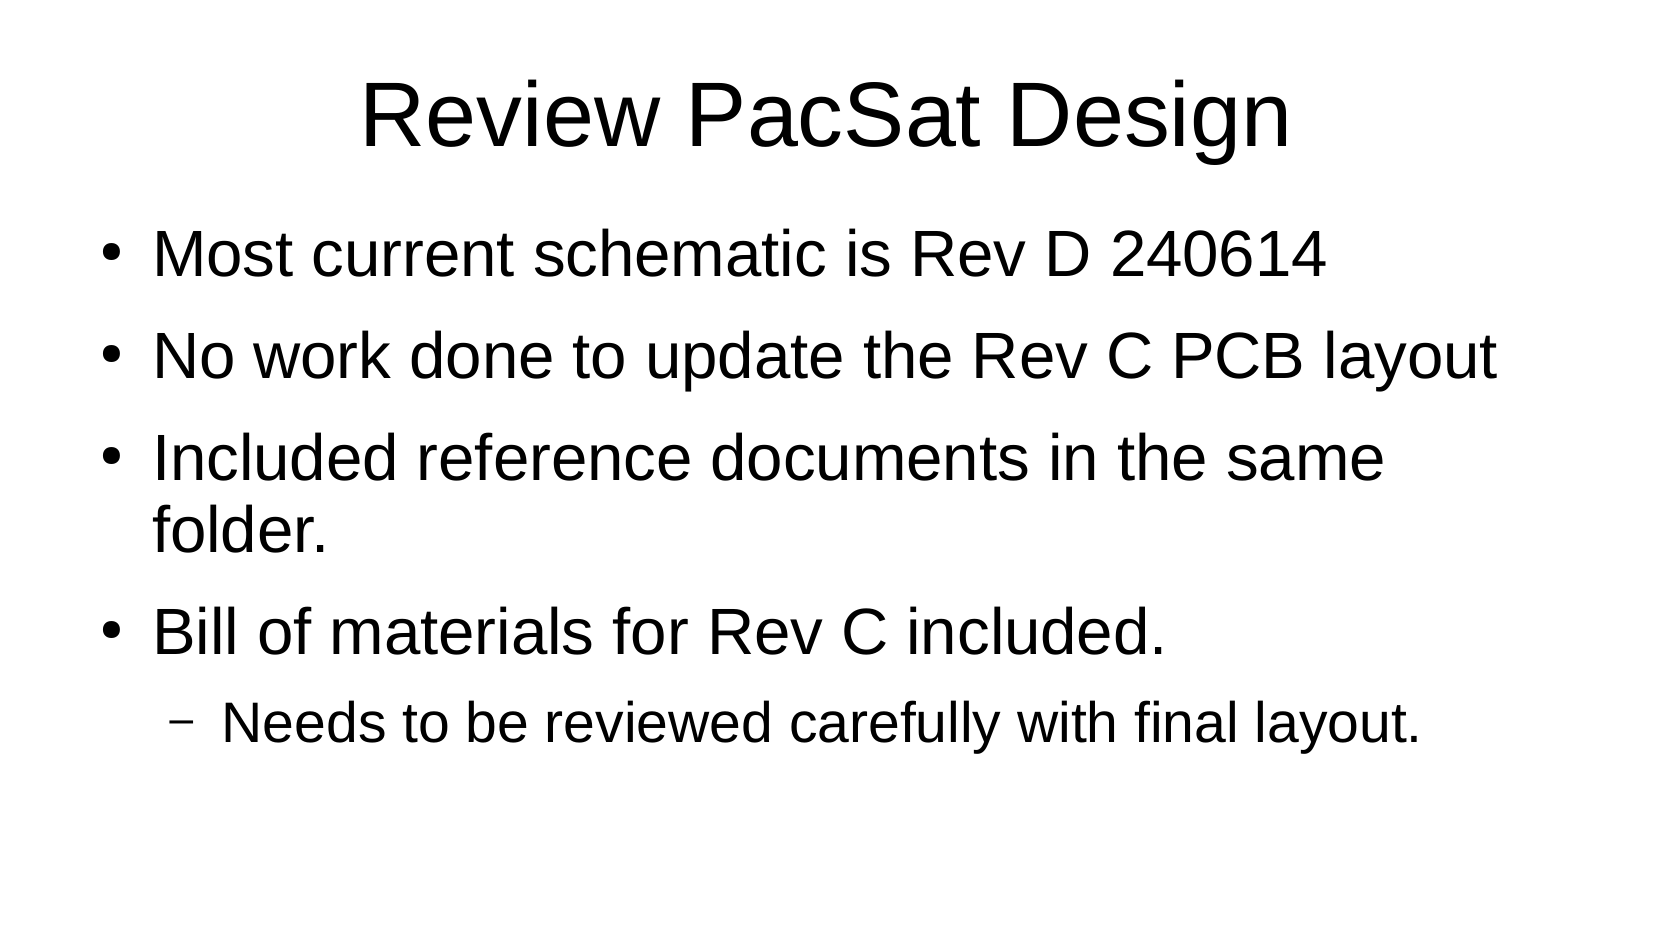

# Review PacSat Design
Most current schematic is Rev D 240614
No work done to update the Rev C PCB layout
Included reference documents in the same folder.
Bill of materials for Rev C included.
Needs to be reviewed carefully with final layout.